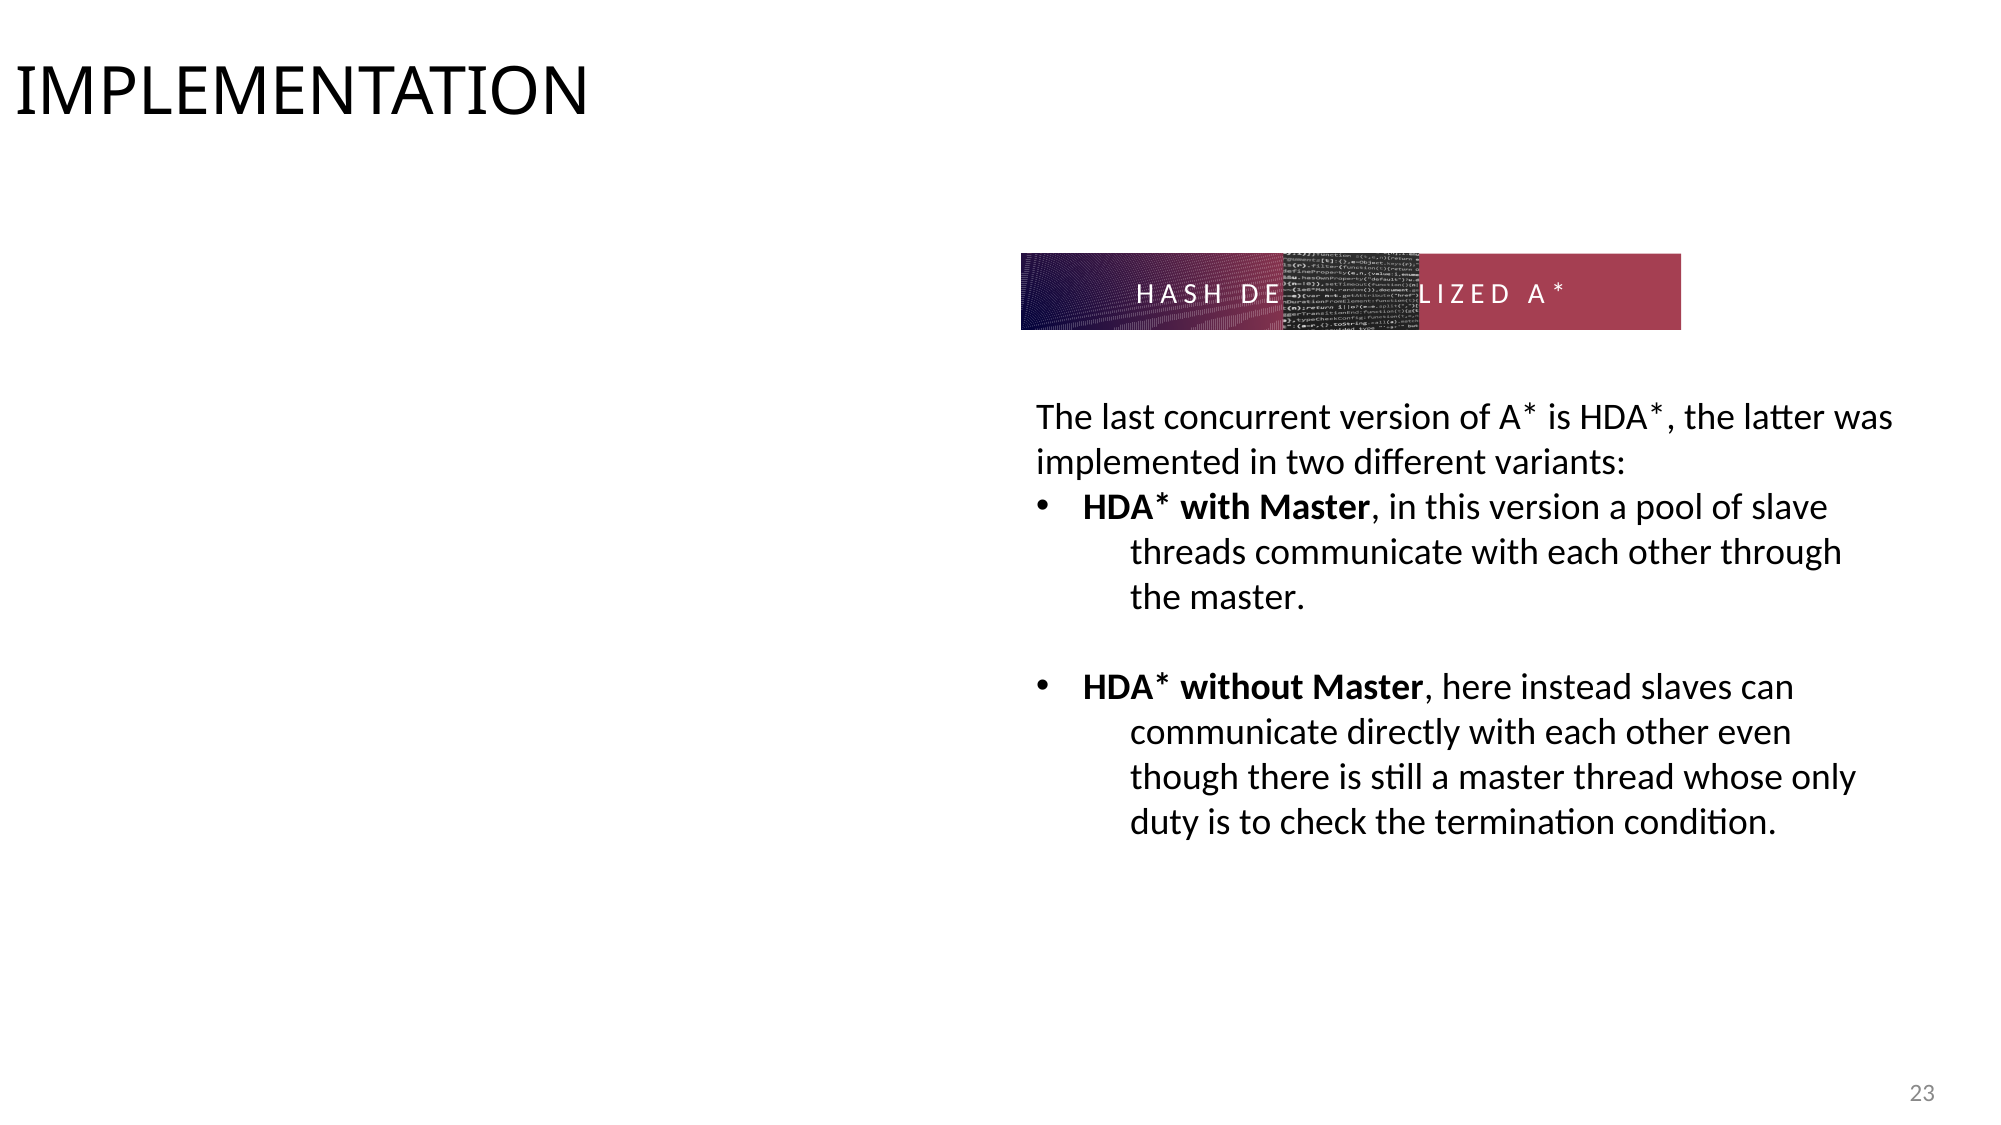

# implementation
HASH DECENTRALIZED A*
The last concurrent version of A* is HDA*, the latter was implemented in two different variants:
HDA* with Master, in this version a pool of slave threads communicate with each other through the master.
HDA* without Master, here instead slaves can communicate directly with each other even though there is still a master thread whose only duty is to check the termination condition.